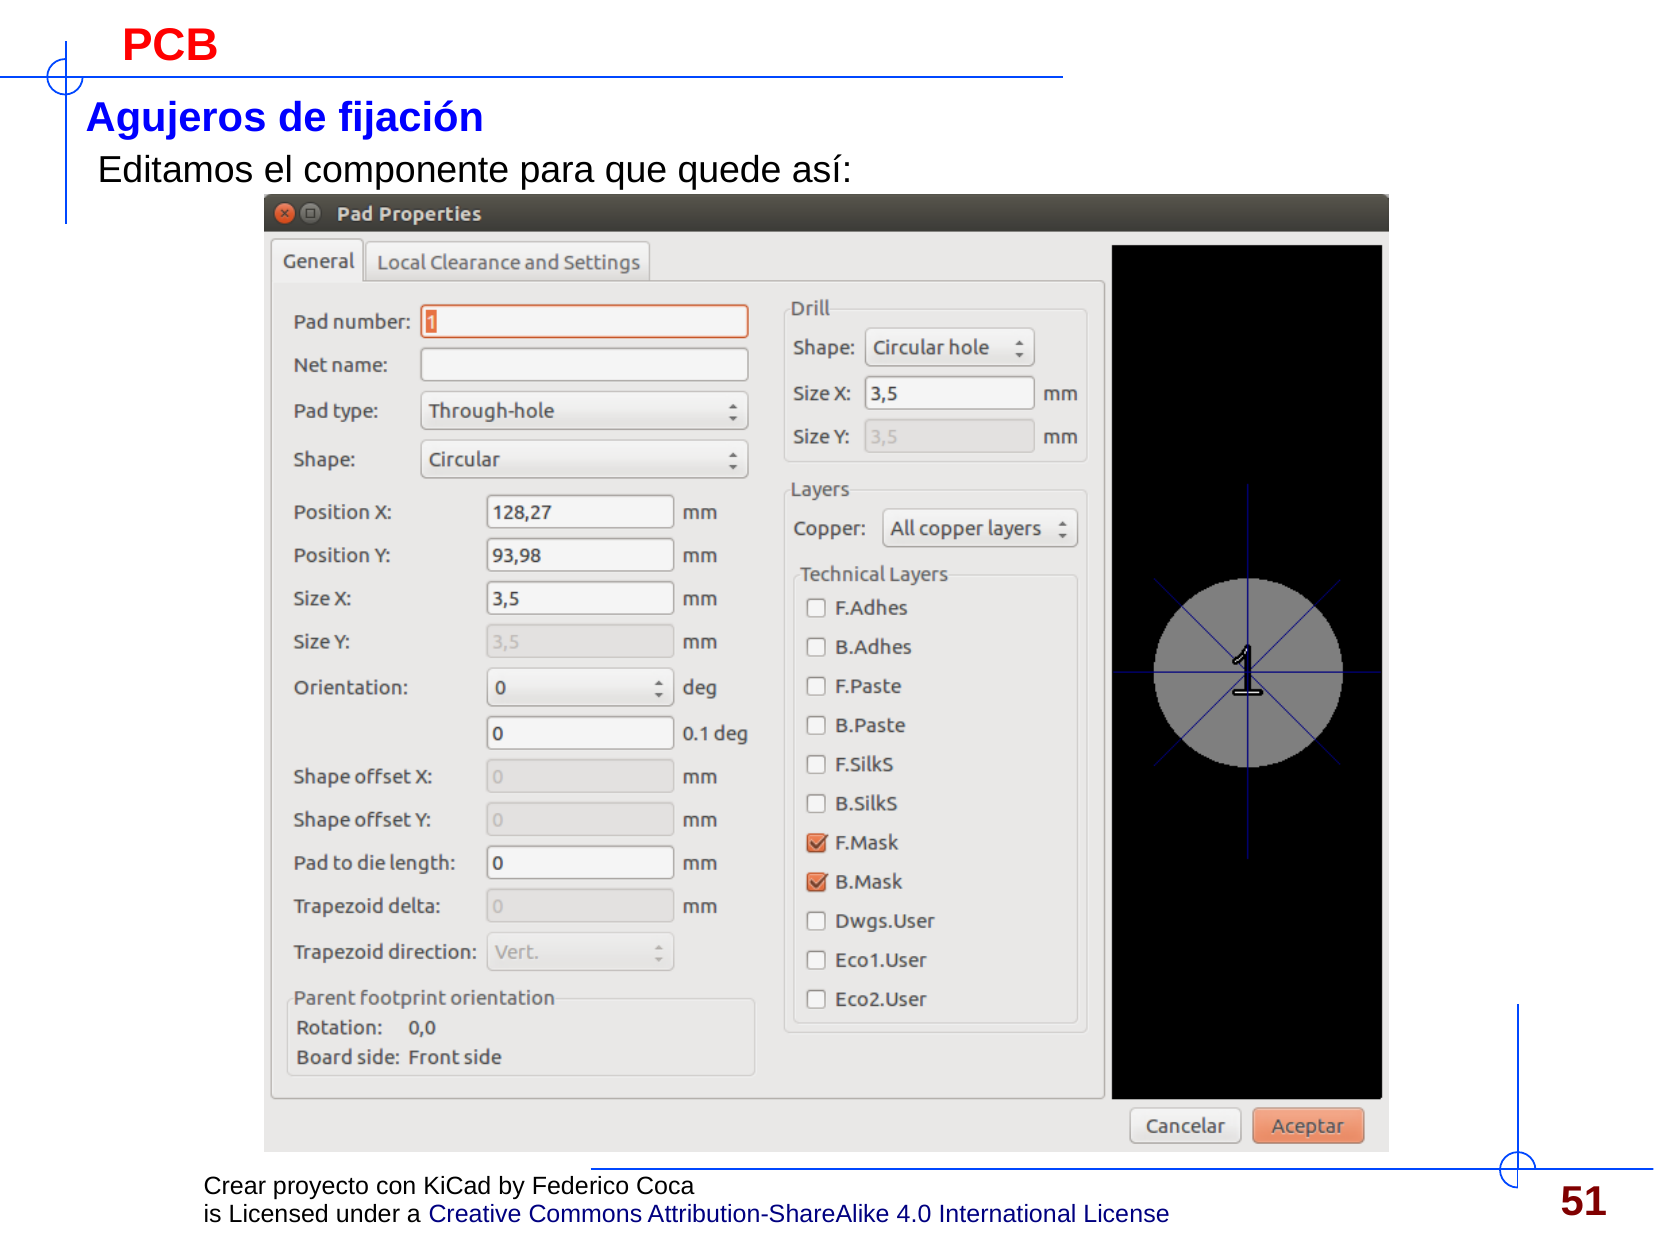

PCB
Agujeros de fijación
Editamos el componente para que quede así:
Crear proyecto con KiCad by Federico Coca
is Licensed under a Creative Commons Attribution-ShareAlike 4.0 International License